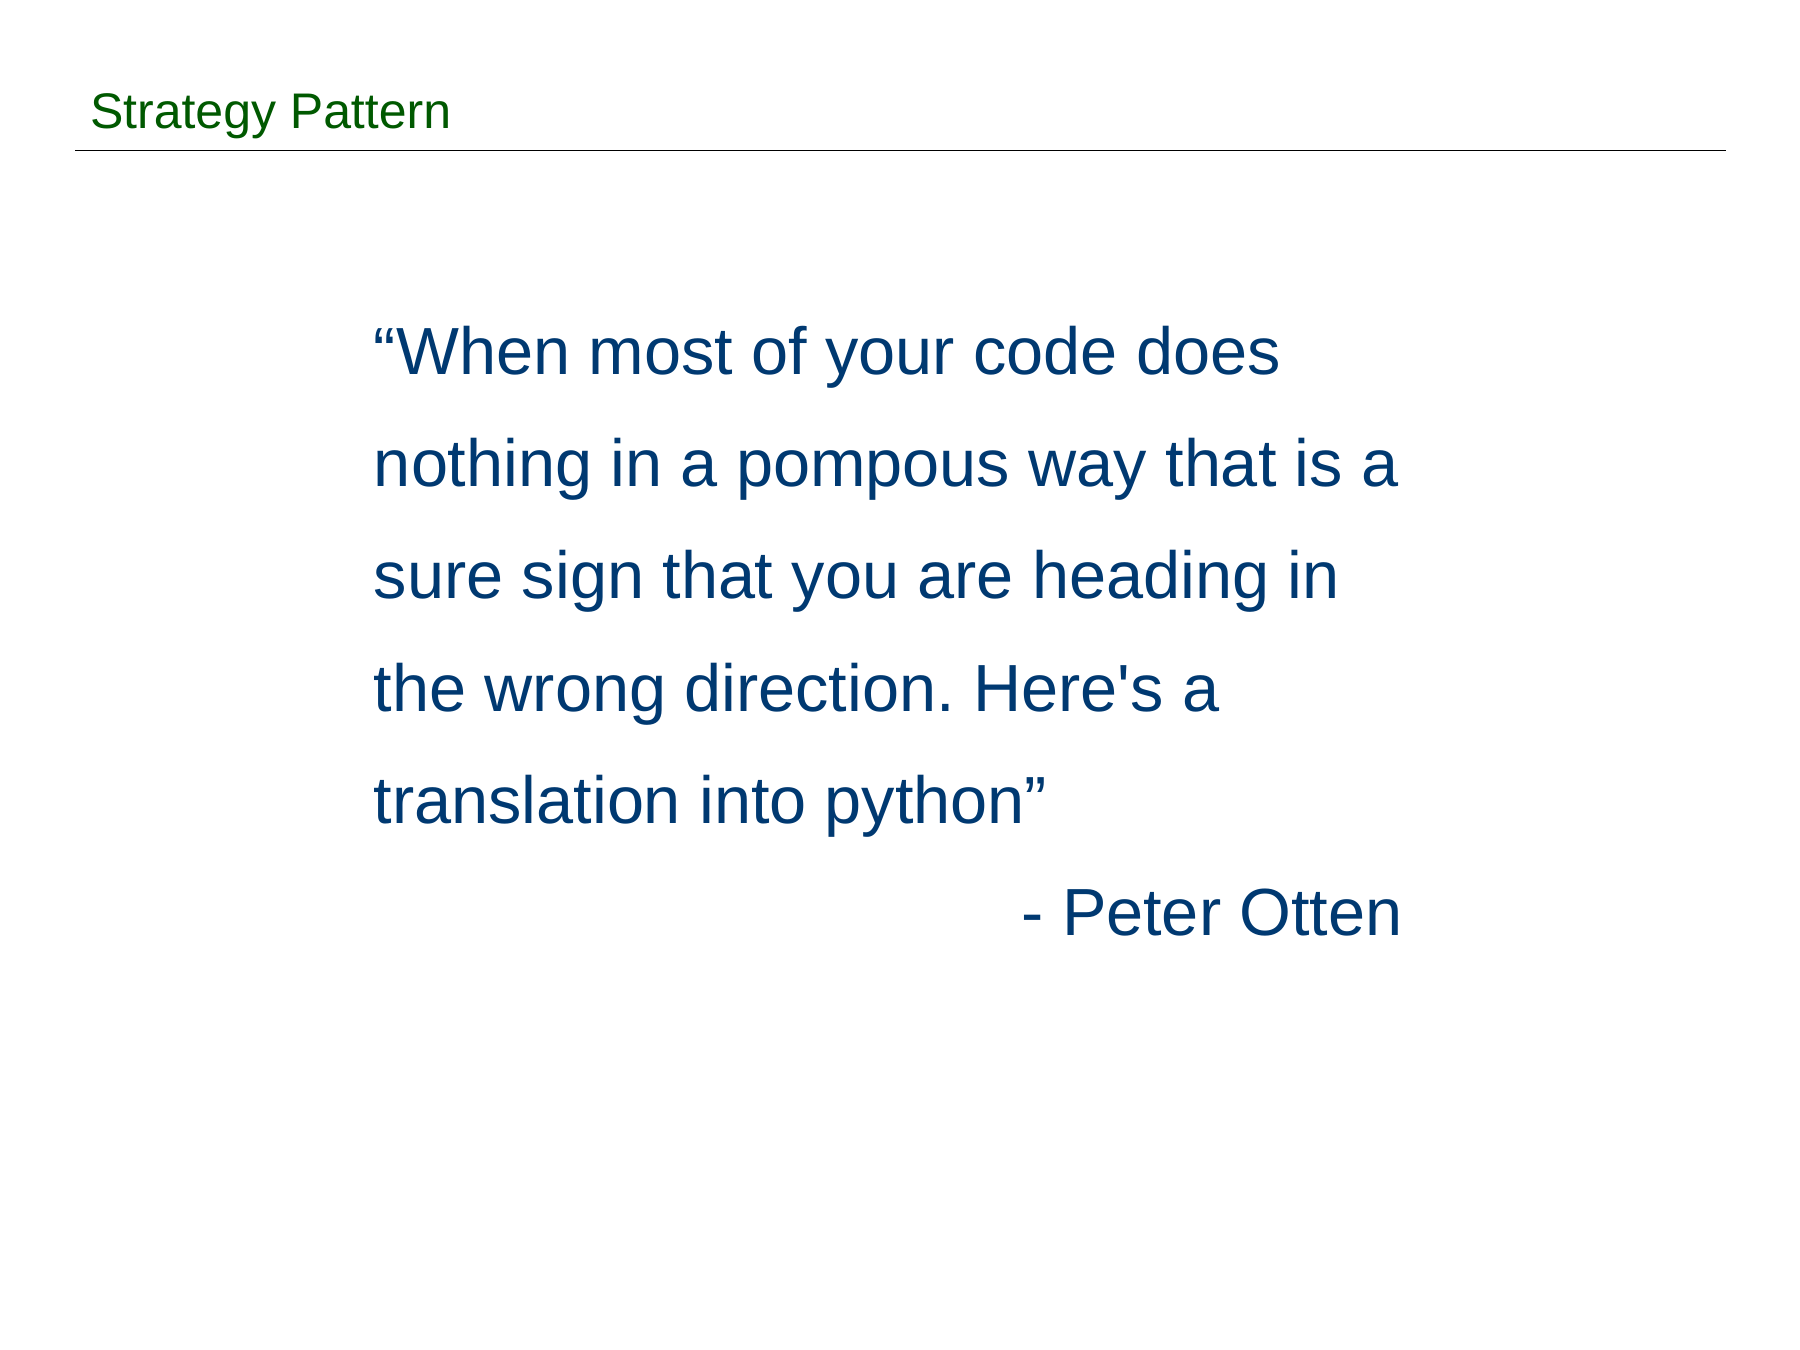

# Strategy Pattern
“When most of your code does nothing in a pompous way that is a sure sign that you are heading in the wrong direction. Here's a translation into python”
 - Peter Otten